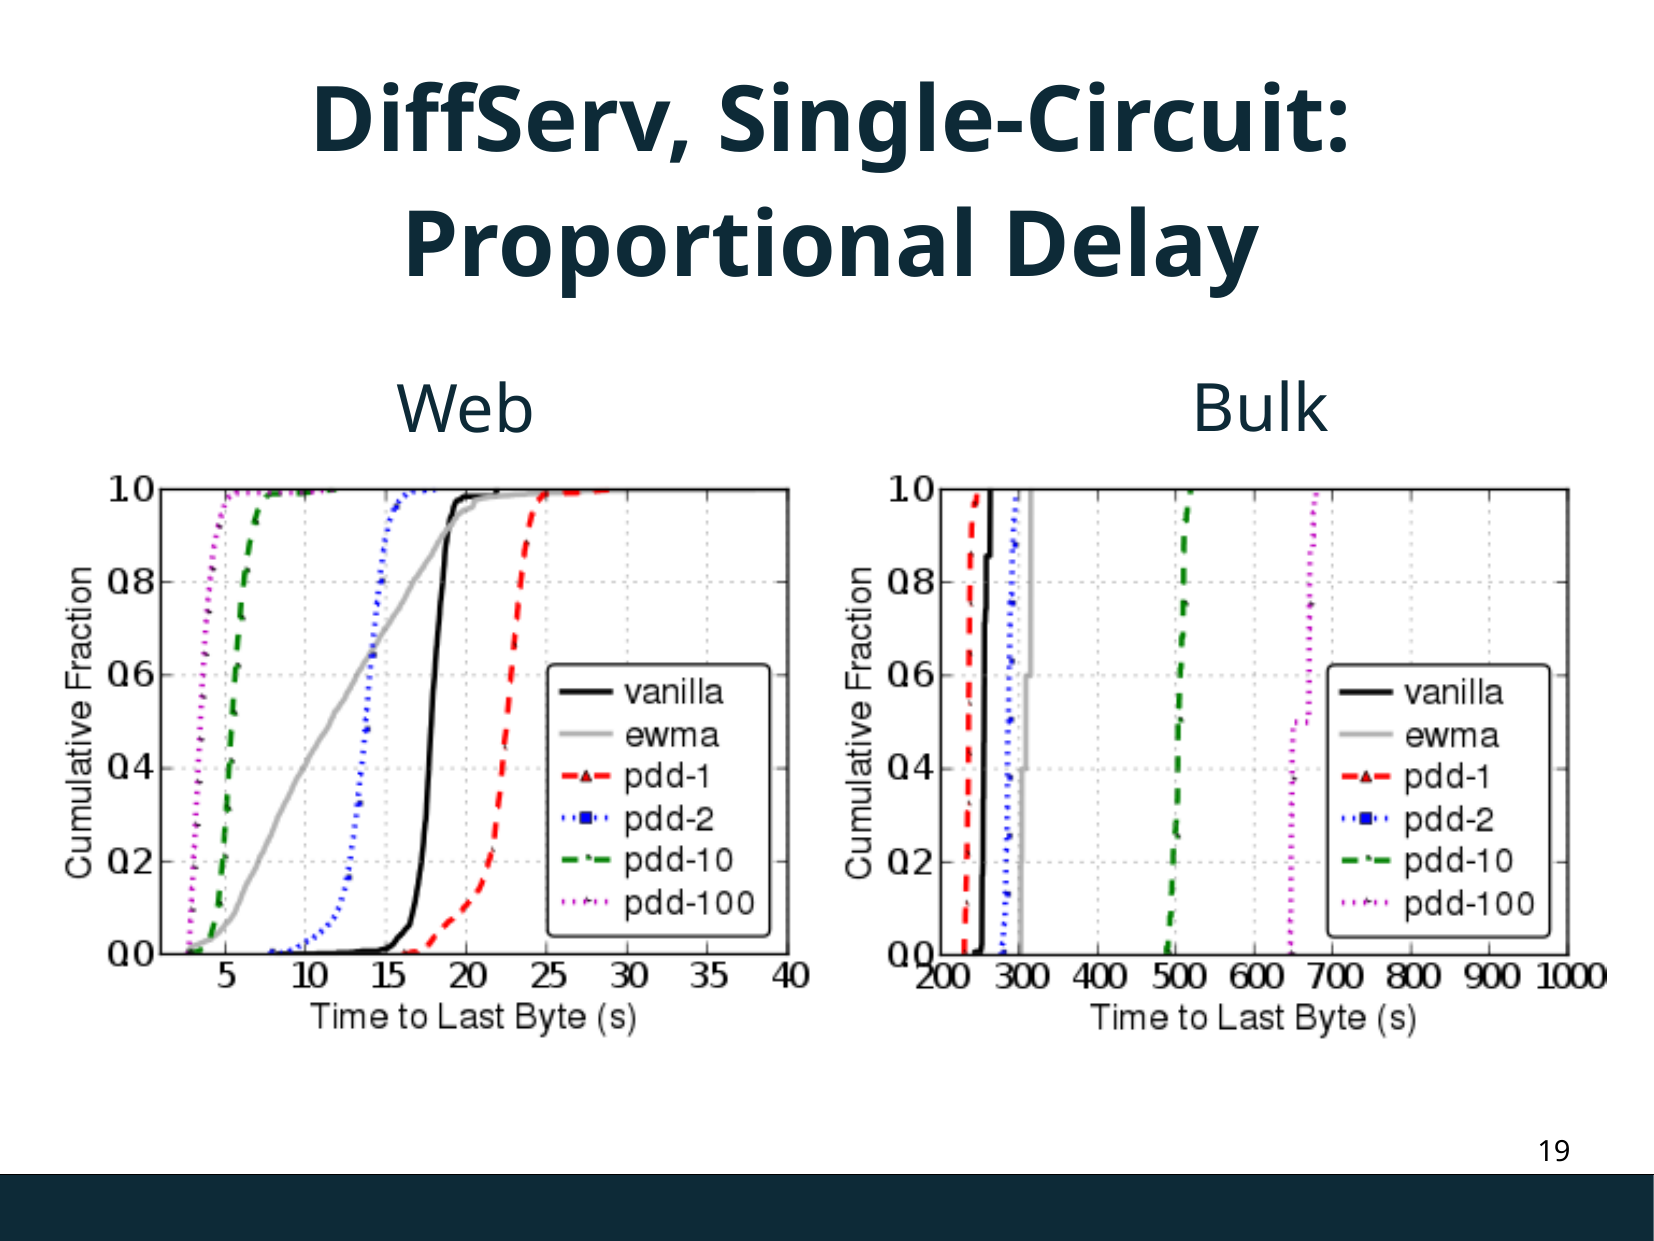

# DiffServ, Single-Circuit: Proportional Delay
Bulk
Web
19